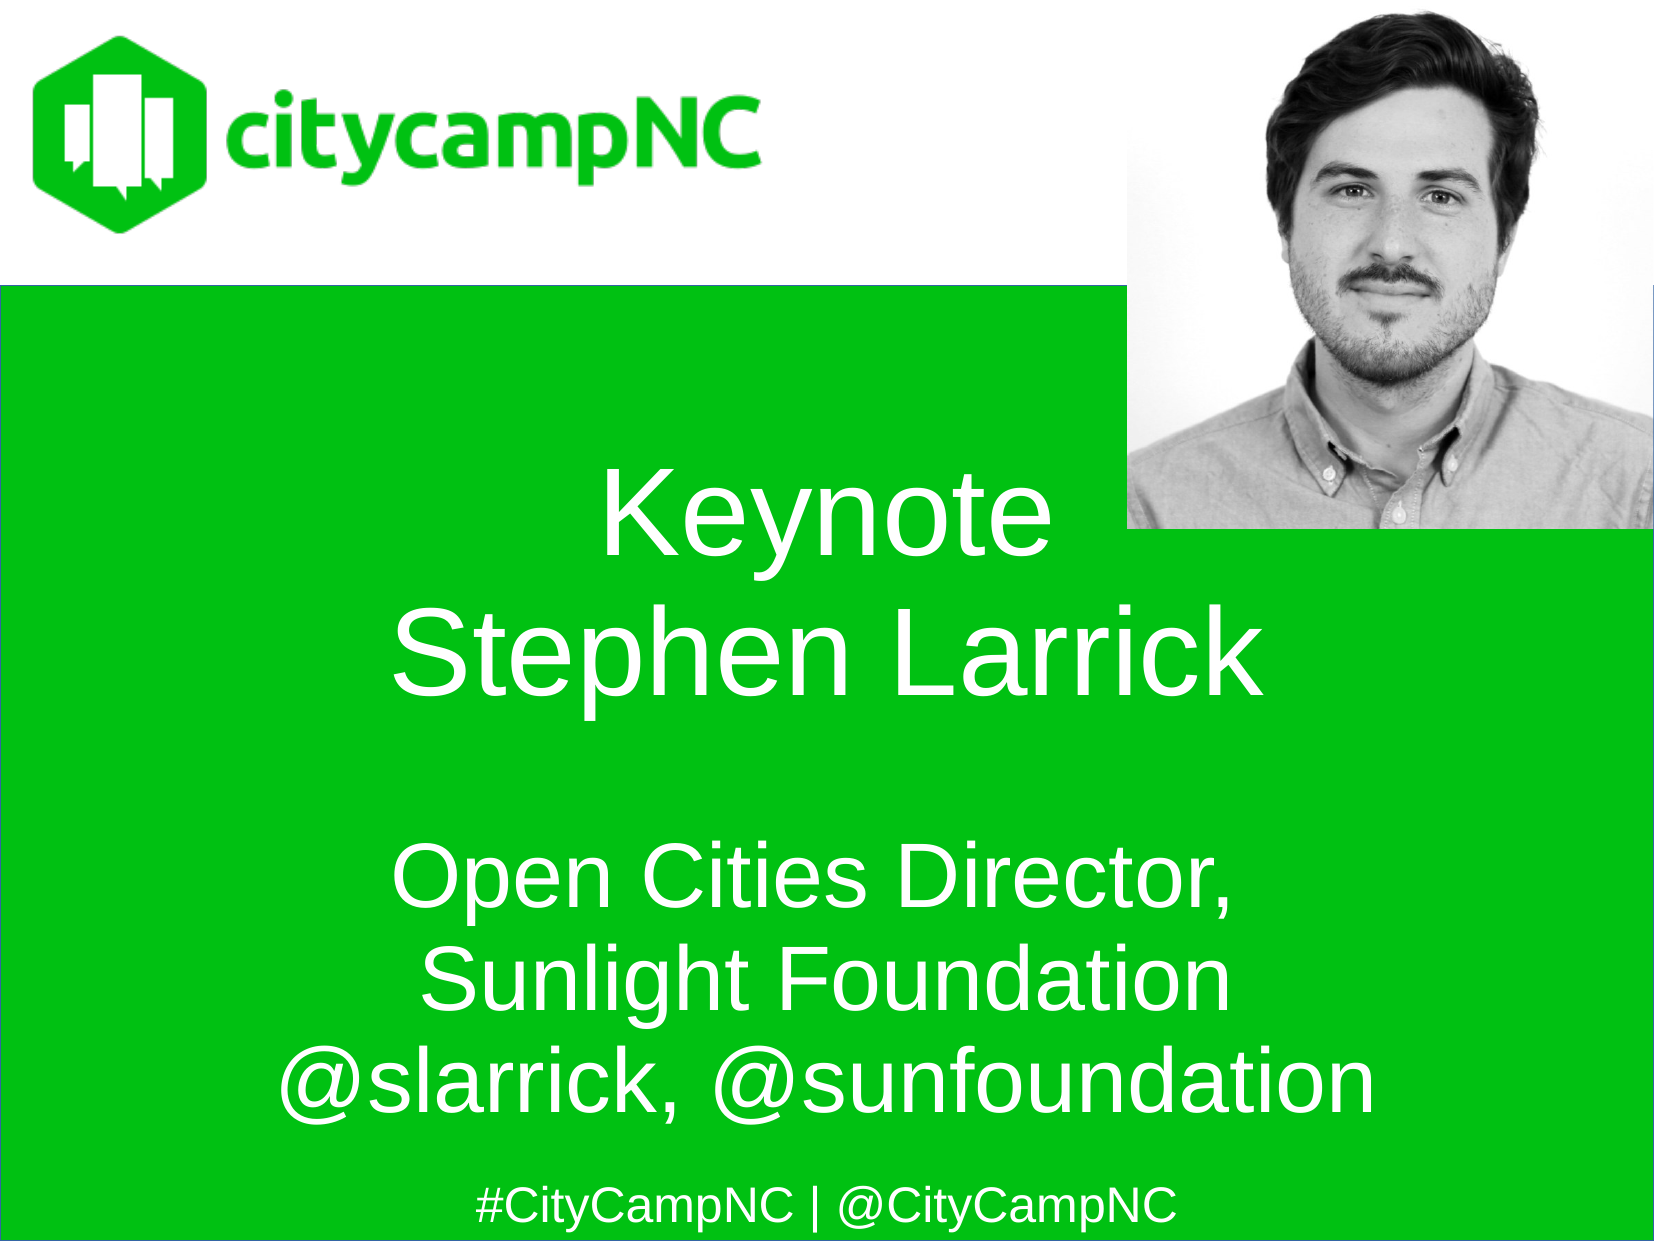

Keynote
Stephen Larrick
Open Cities Director,
Sunlight Foundation
@slarrick, @sunfoundation